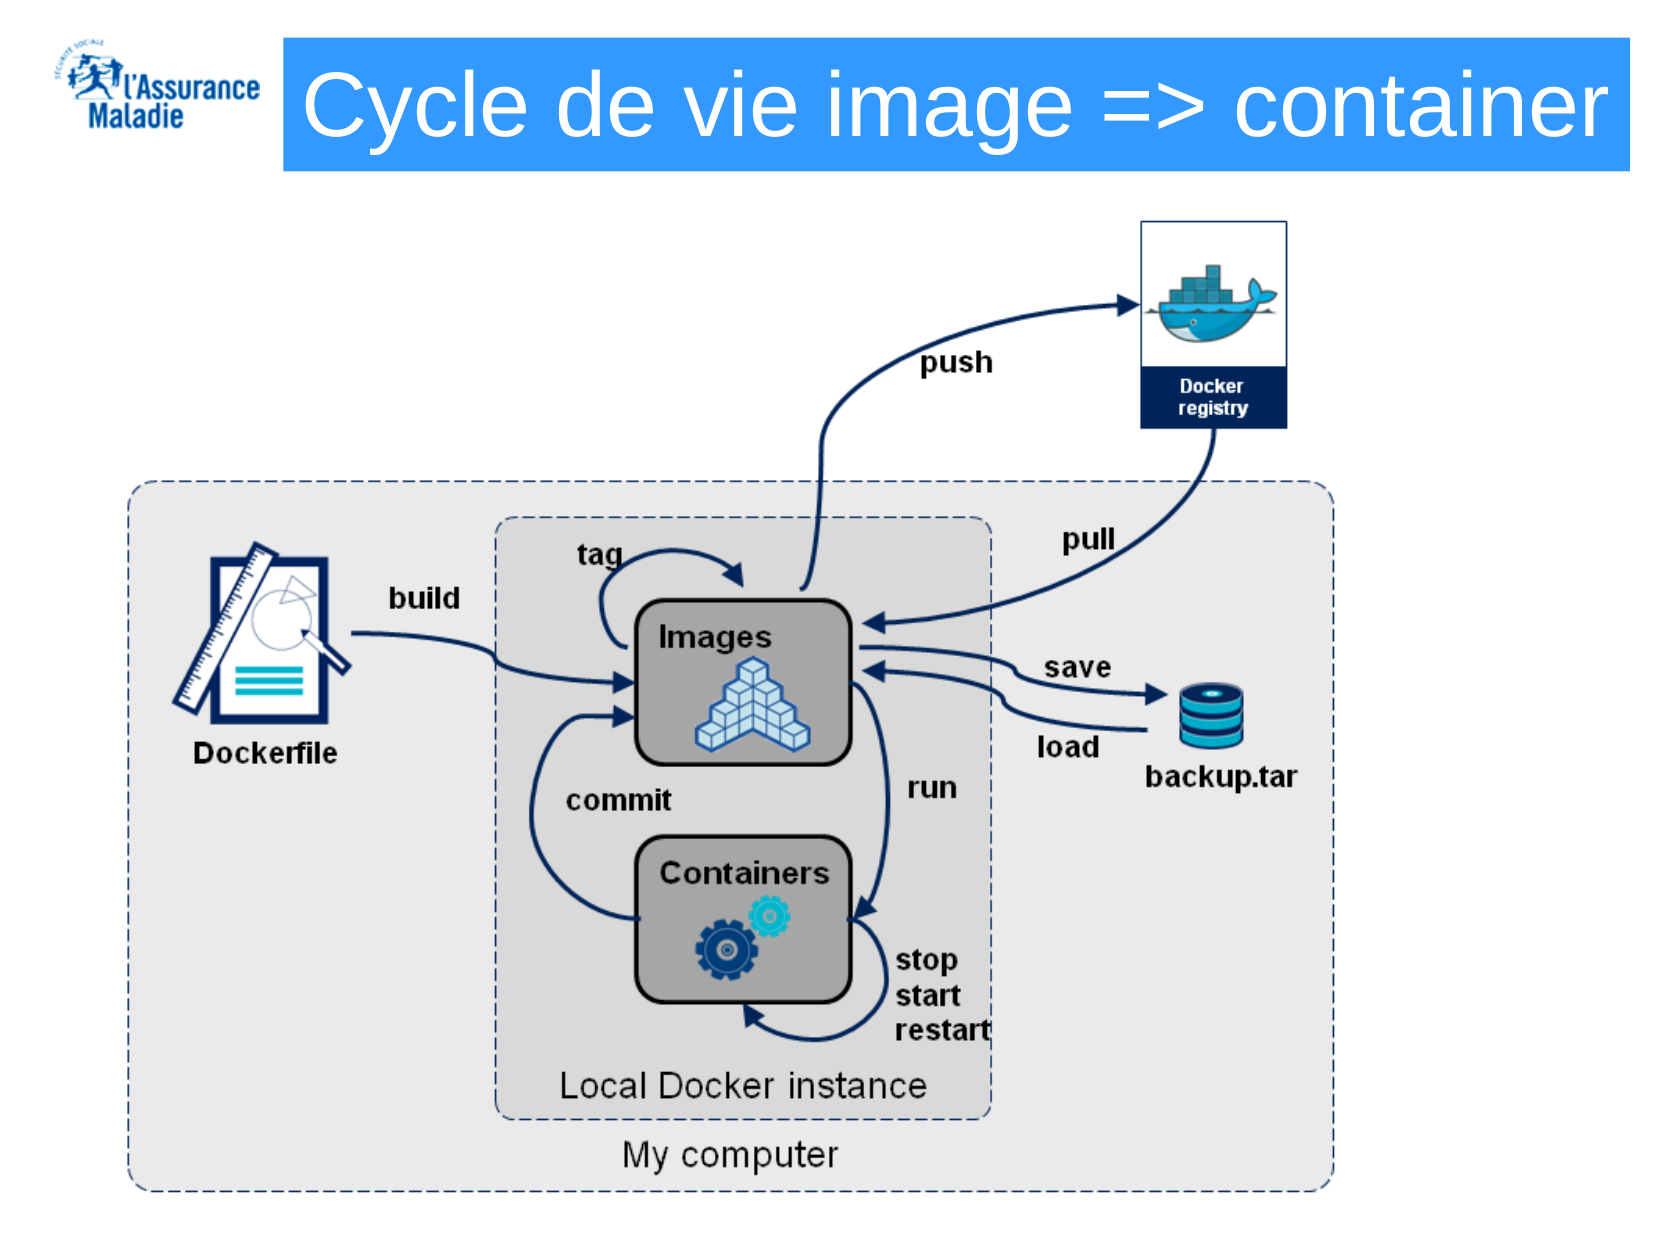

# Cycle de vie image => container